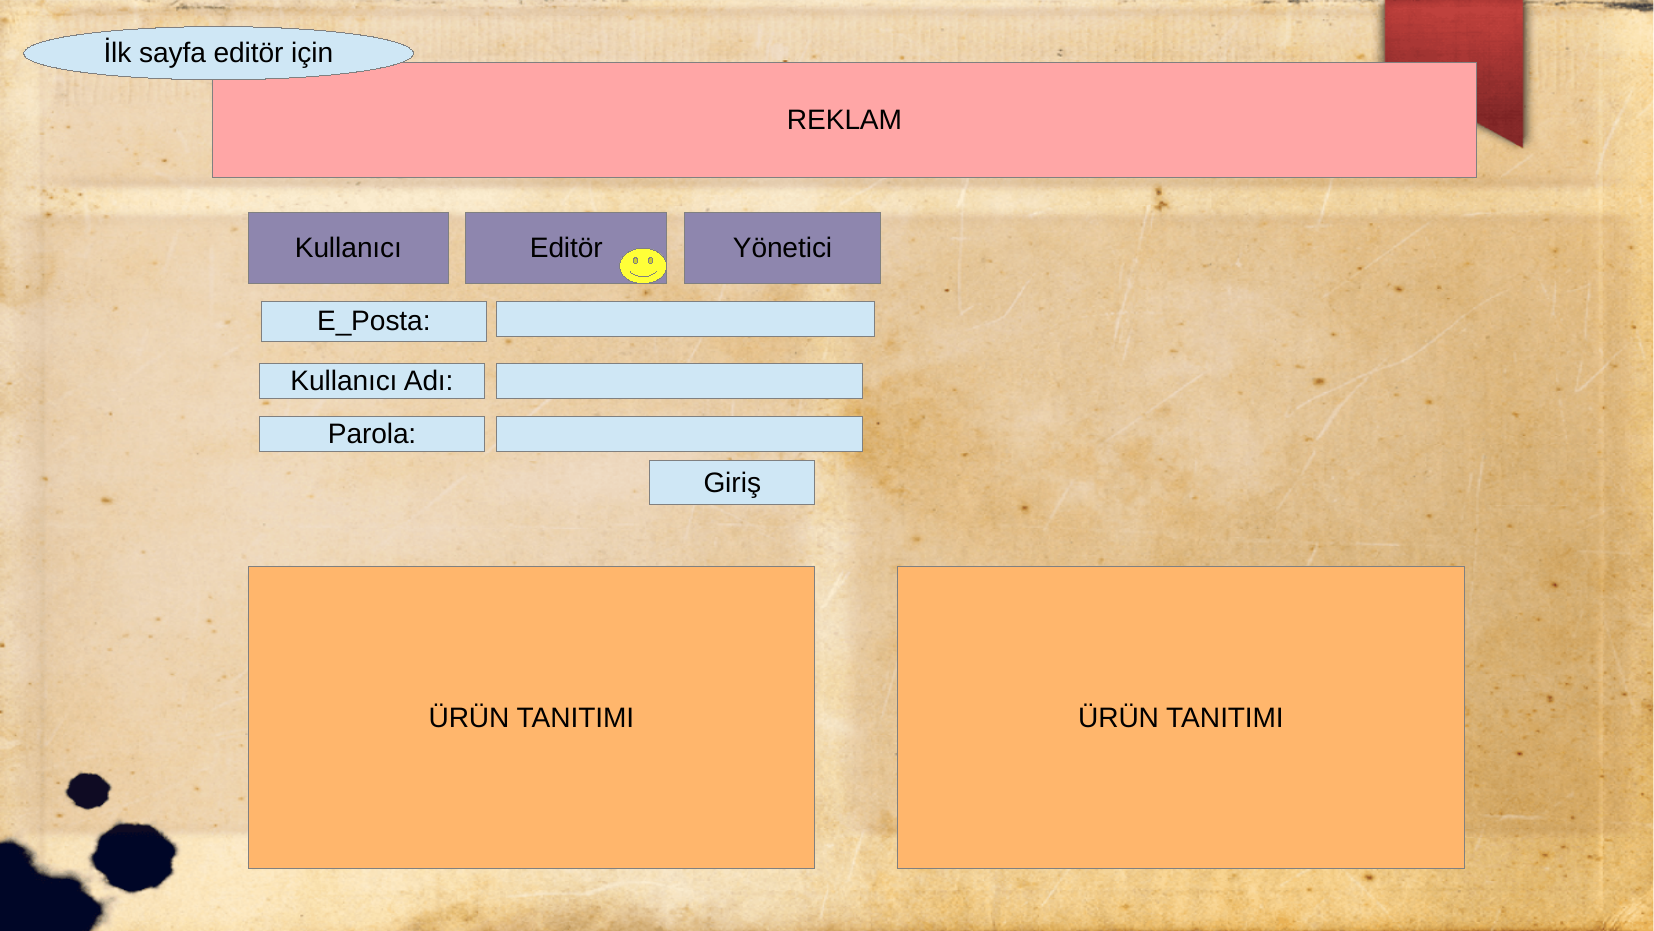

İlk sayfa editör için
REKLAM
Kullanıcı
Editör
Yönetici
E_Posta:
Kullanıcı Adı:
Parola:
Giriş
ÜRÜN TANITIMI
ÜRÜN TANITIMI